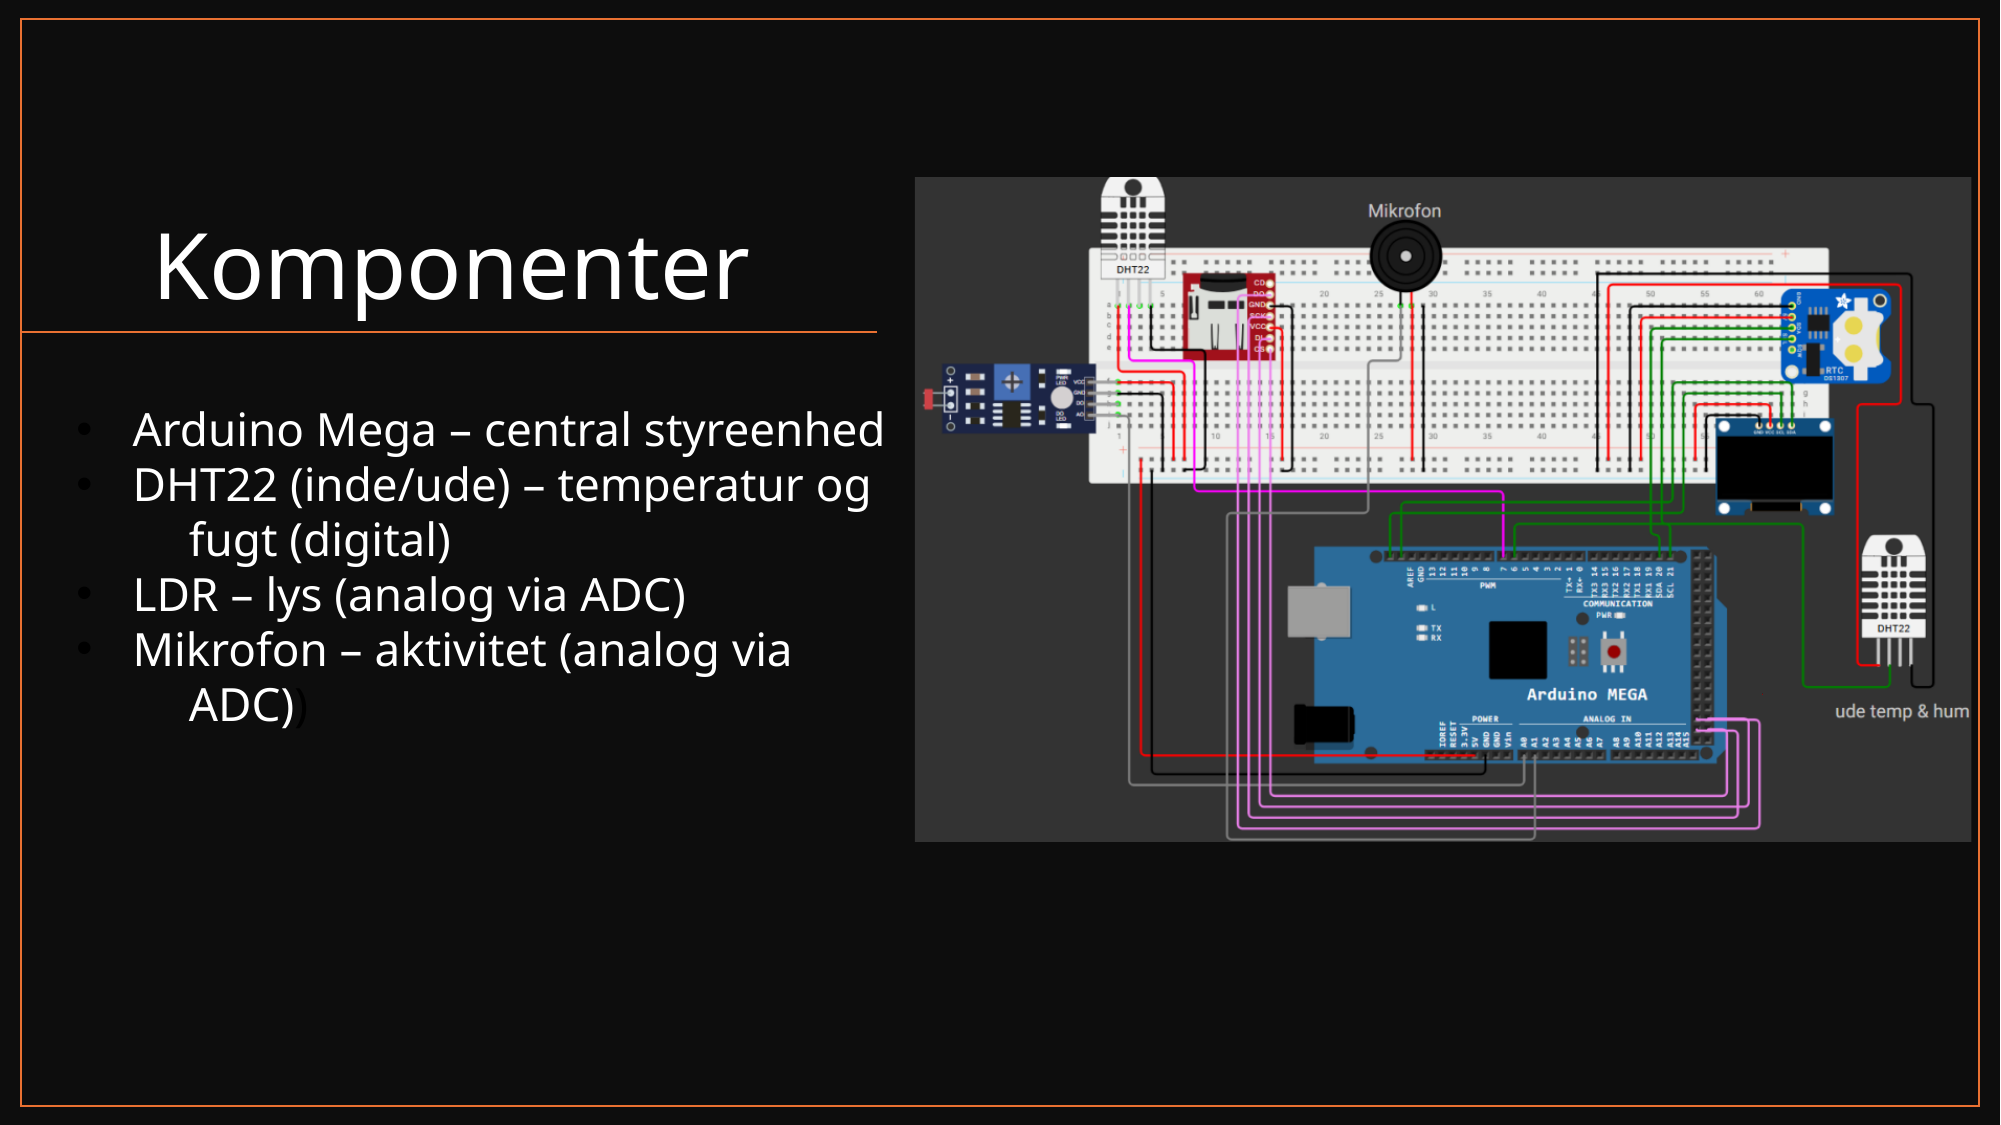

# Komponenter
Arduino Mega – central styreenhed
DHT22 (inde/ude) – temperatur og fugt (digital)
LDR – lys (analog via ADC)
Mikrofon – aktivitet (analog via ADC))